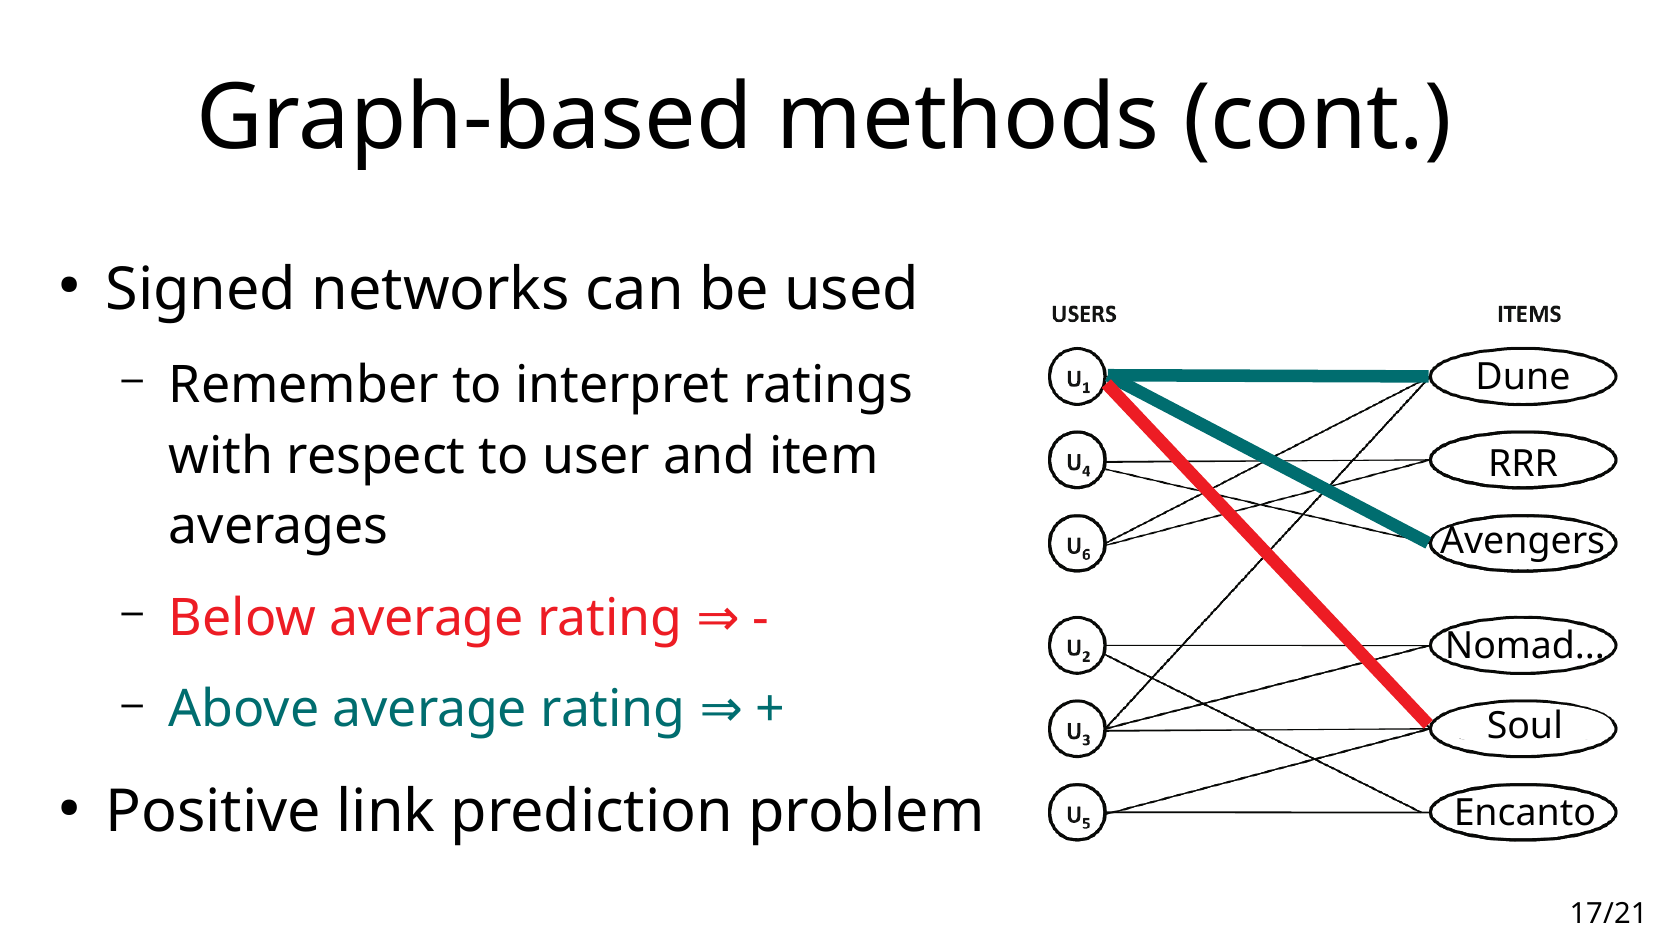

# Graph-based methods (cont.)
Signed networks can be used
Remember to interpret ratings with respect to user and item averages
Below average rating ⇒ -
Above average rating ⇒ +
Positive link prediction problem
Dune
RRR
Avengers
Nomad...
Soul
Encanto
17